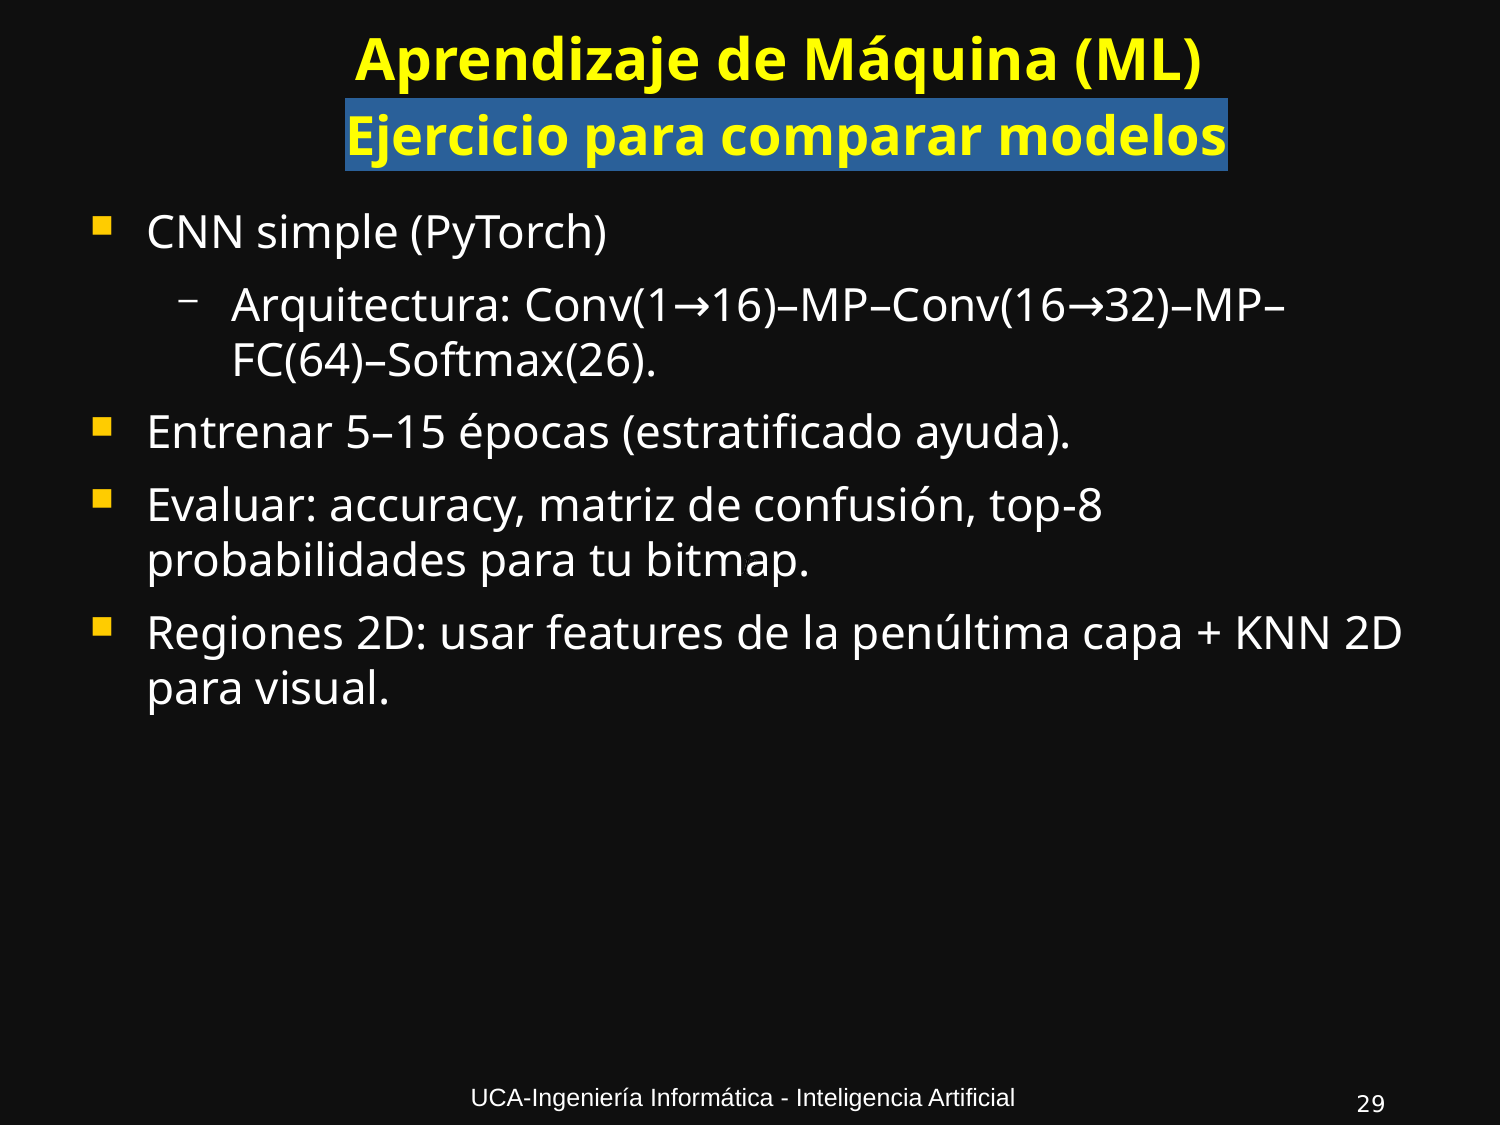

# Aprendizaje de Máquina (ML) Ejercicio para comparar modelos
CNN simple (PyTorch)
Arquitectura: Conv(1→16)–MP–Conv(16→32)–MP–FC(64)–Softmax(26).
Entrenar 5–15 épocas (estratificado ayuda).
Evaluar: accuracy, matriz de confusión, top-8 probabilidades para tu bitmap.
Regiones 2D: usar features de la penúltima capa + KNN 2D para visual.